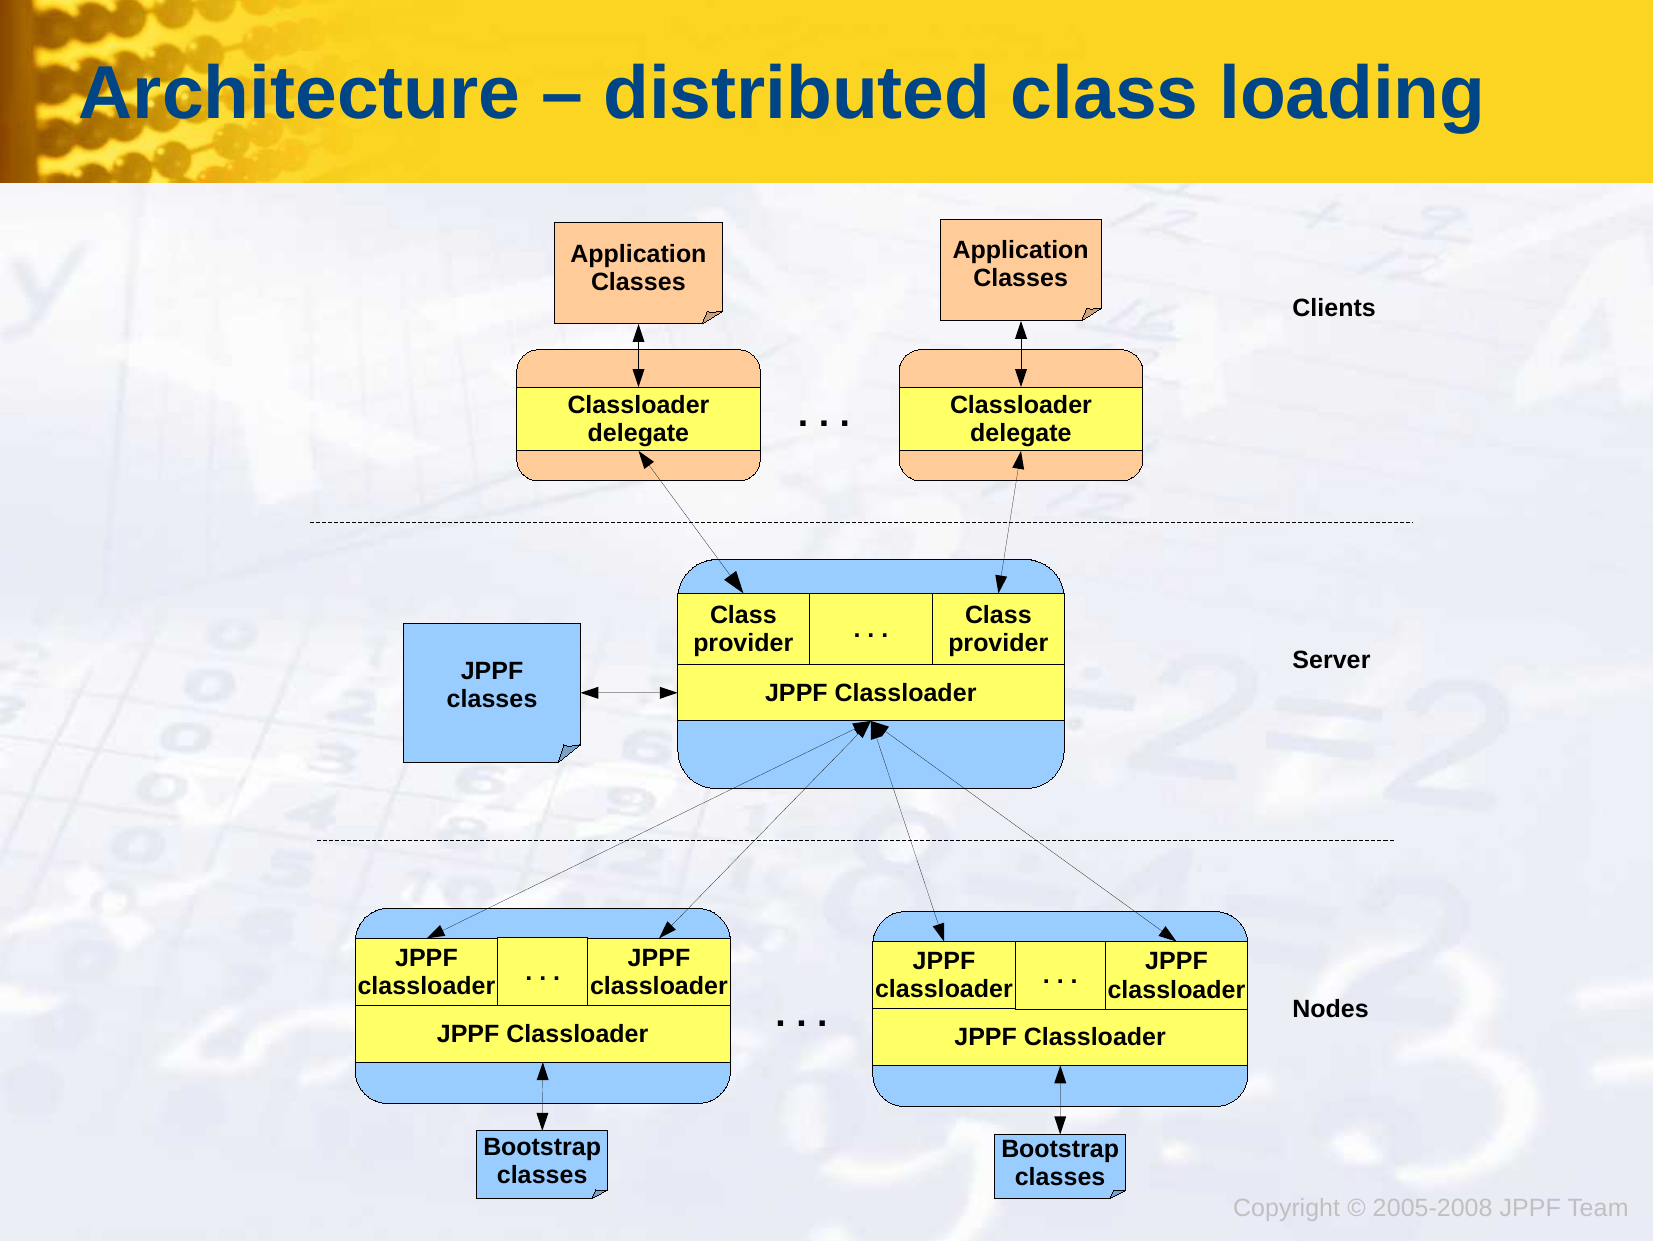

# Architecture – distributed class loading
Application
Classes
Application
Classes
Clients
. . .
Classloader
delegate
Classloader
delegate
Class
provider
. . .
Class
provider
JPPF
classes
Server
JPPF Classloader
. . .
JPPF
classloader
JPPF
classloader
JPPF
classloader
. . .
JPPF
classloader
. . .
Nodes
JPPF Classloader
JPPF Classloader
Bootstrap
classes
Bootstrap
classes